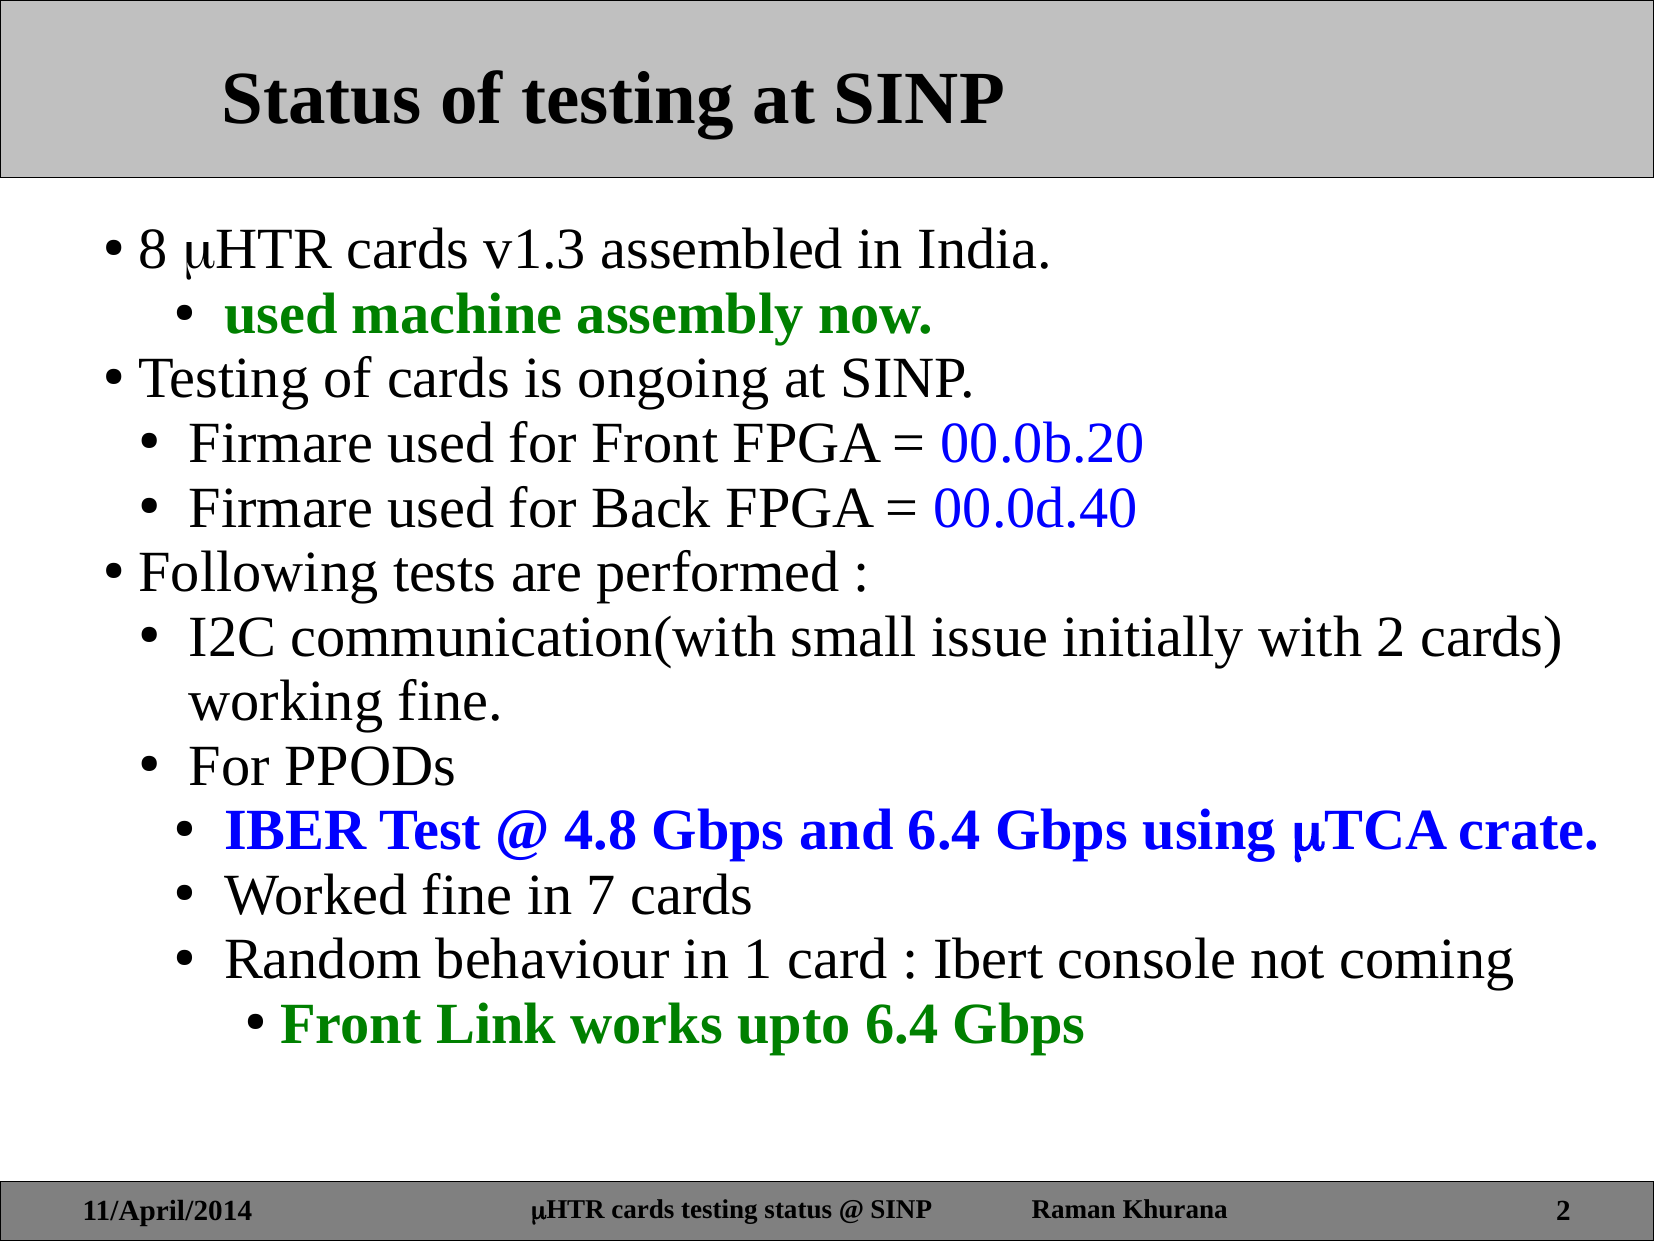

Status of testing at SINP
 8 mHTR cards v1.3 assembled in India.
 used machine assembly now.
 Testing of cards is ongoing at SINP.
 Firmare used for Front FPGA = 00.0b.20
 Firmare used for Back FPGA = 00.0d.40
 Following tests are performed :
 I2C communication(with small issue initially with 2 cards)
 working fine.
 For PPODs
 IBER Test @ 4.8 Gbps and 6.4 Gbps using mTCA crate.
 Worked fine in 7 cards
 Random behaviour in 1 card : Ibert console not coming
Front Link works upto 6.4 Gbps
2